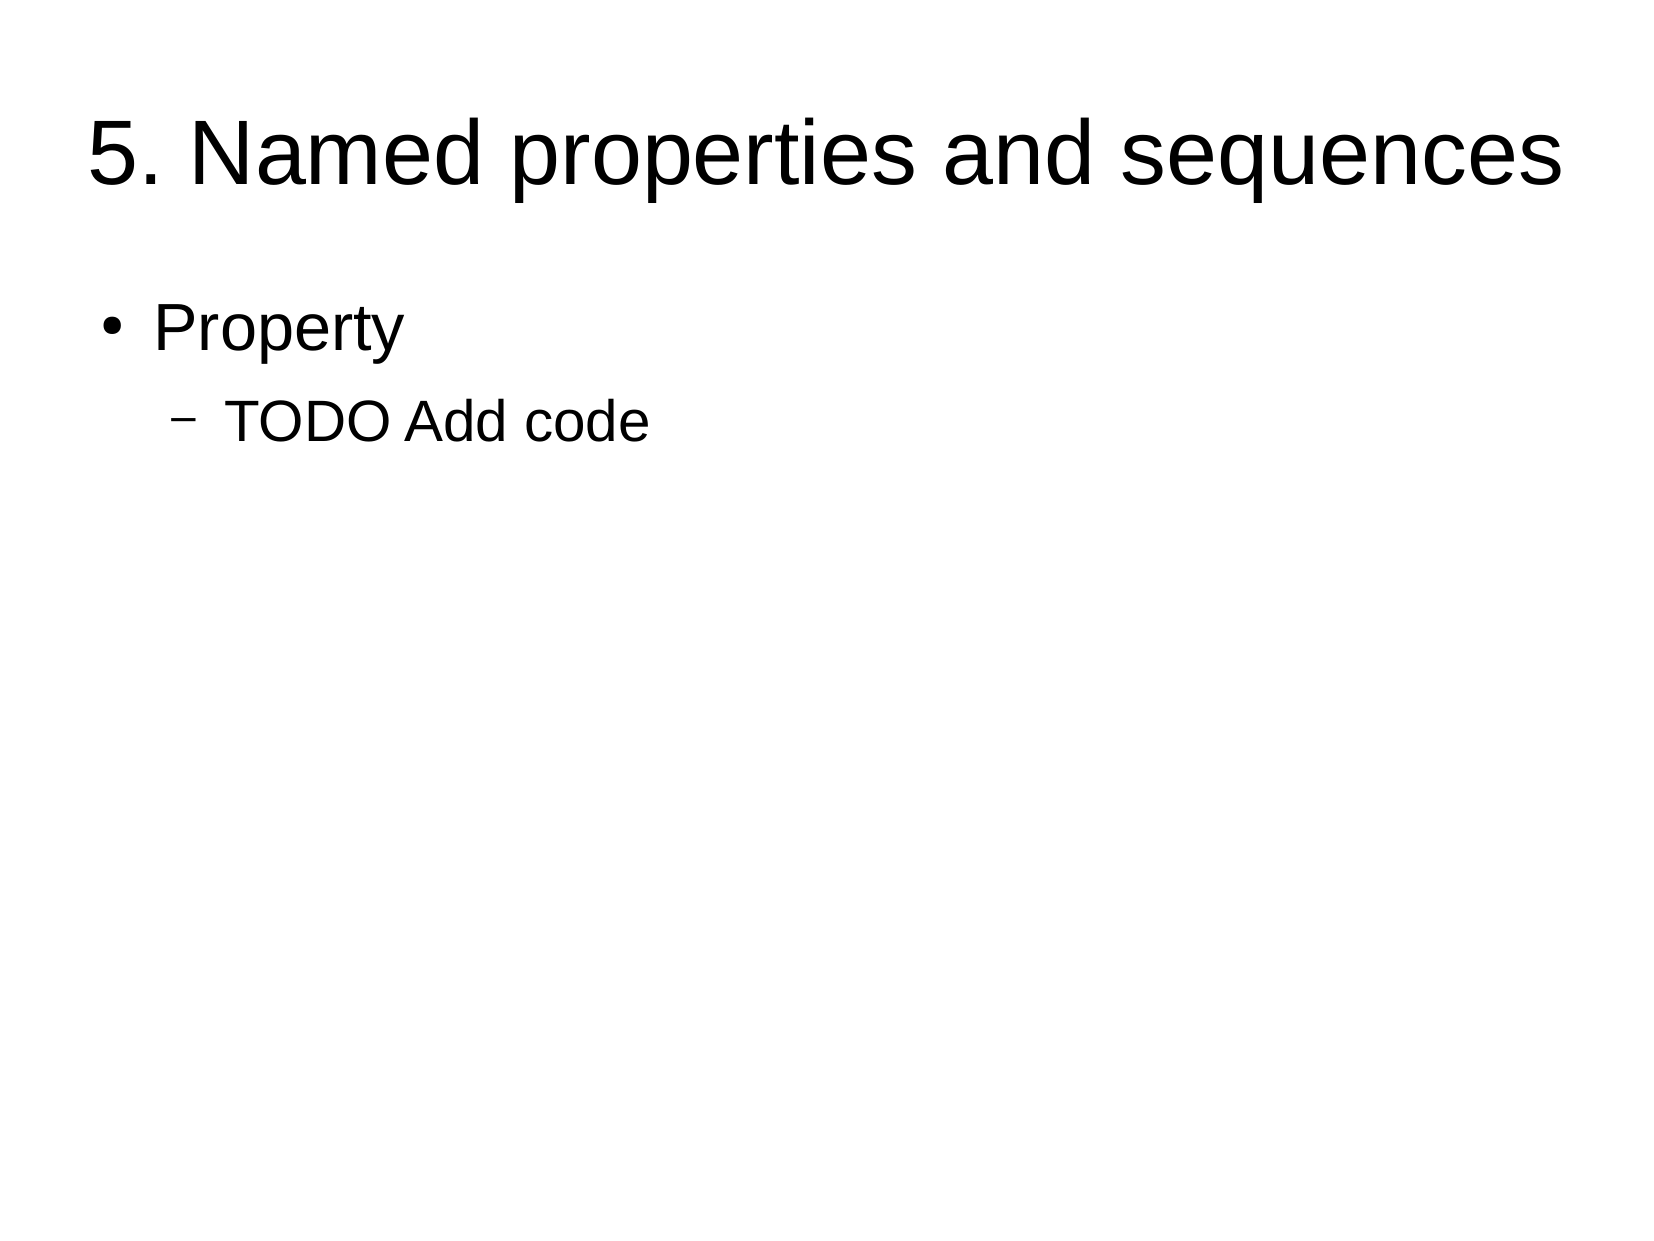

# 5. Named properties and sequences
Property
TODO Add code